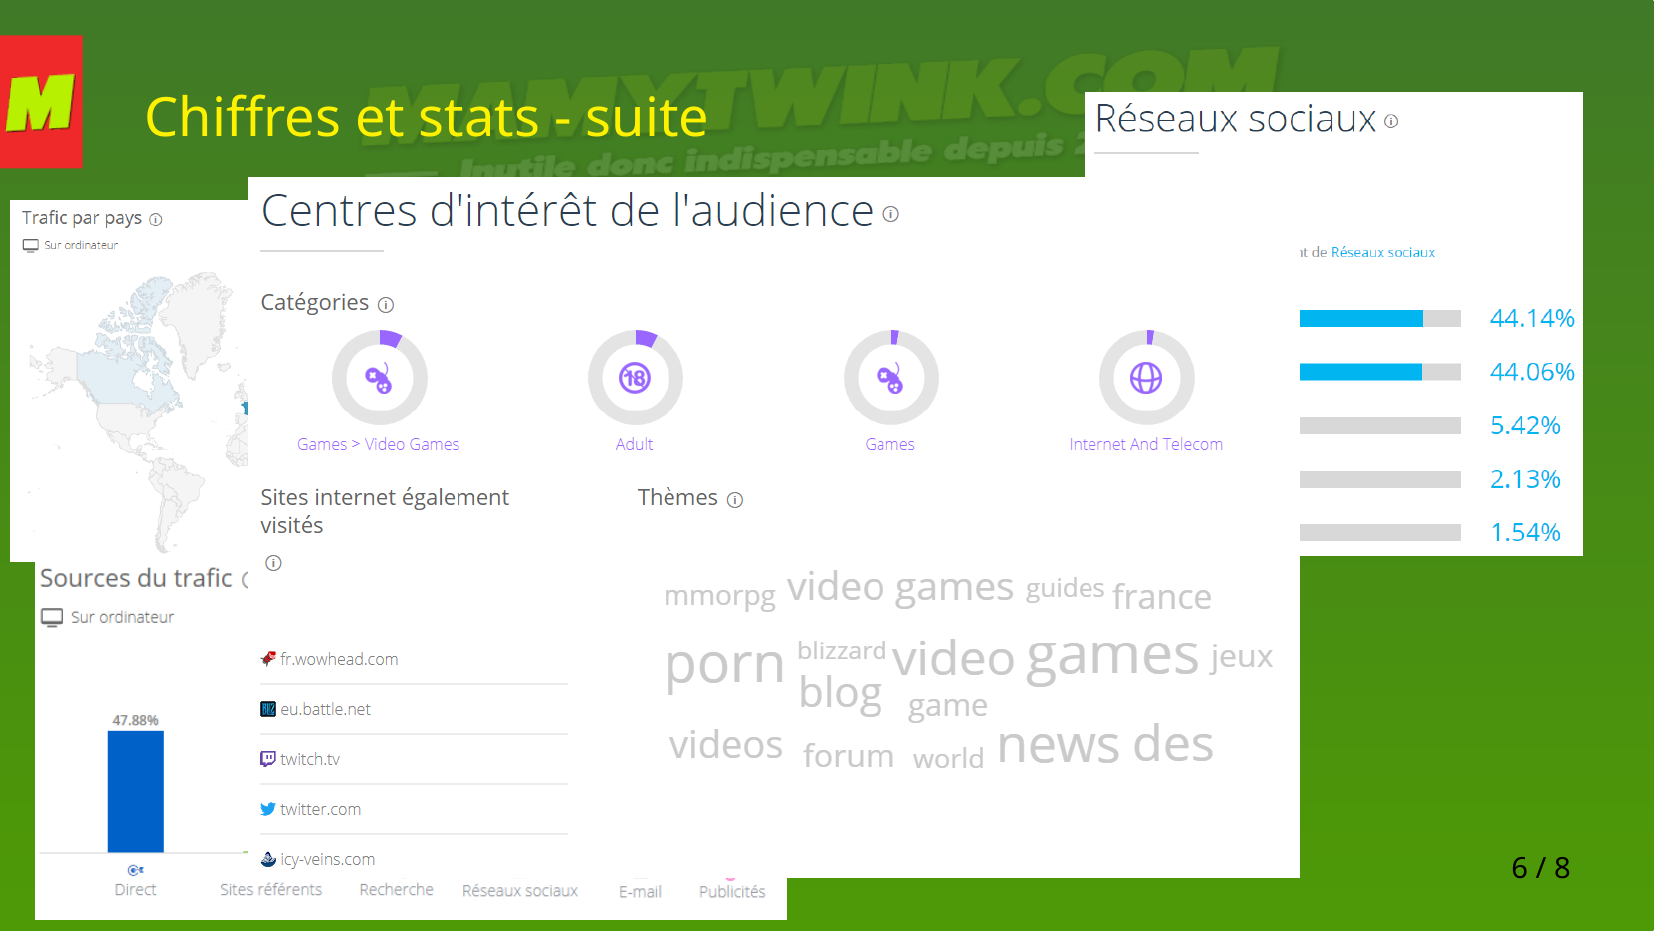

Chiffres et stats - suite
#
6